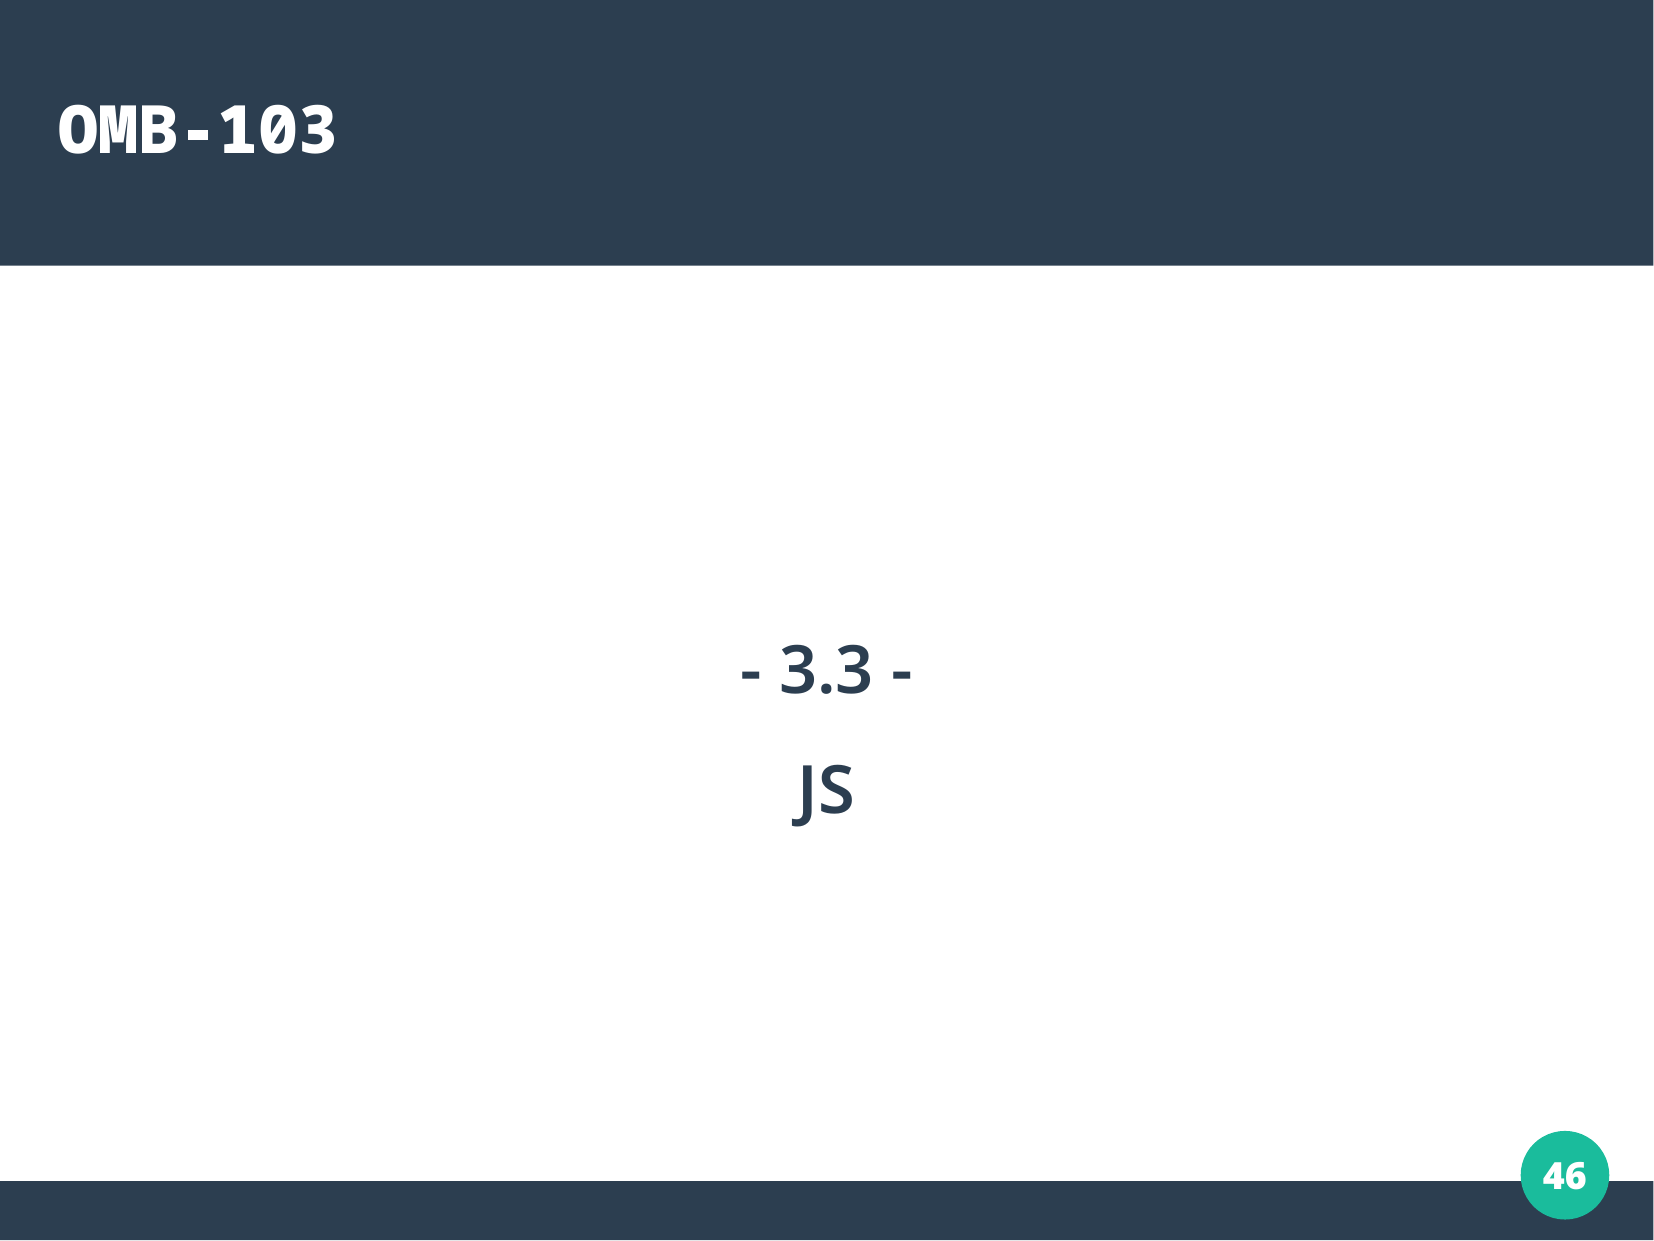

# OMB-103
- 3.3 -
JS
46